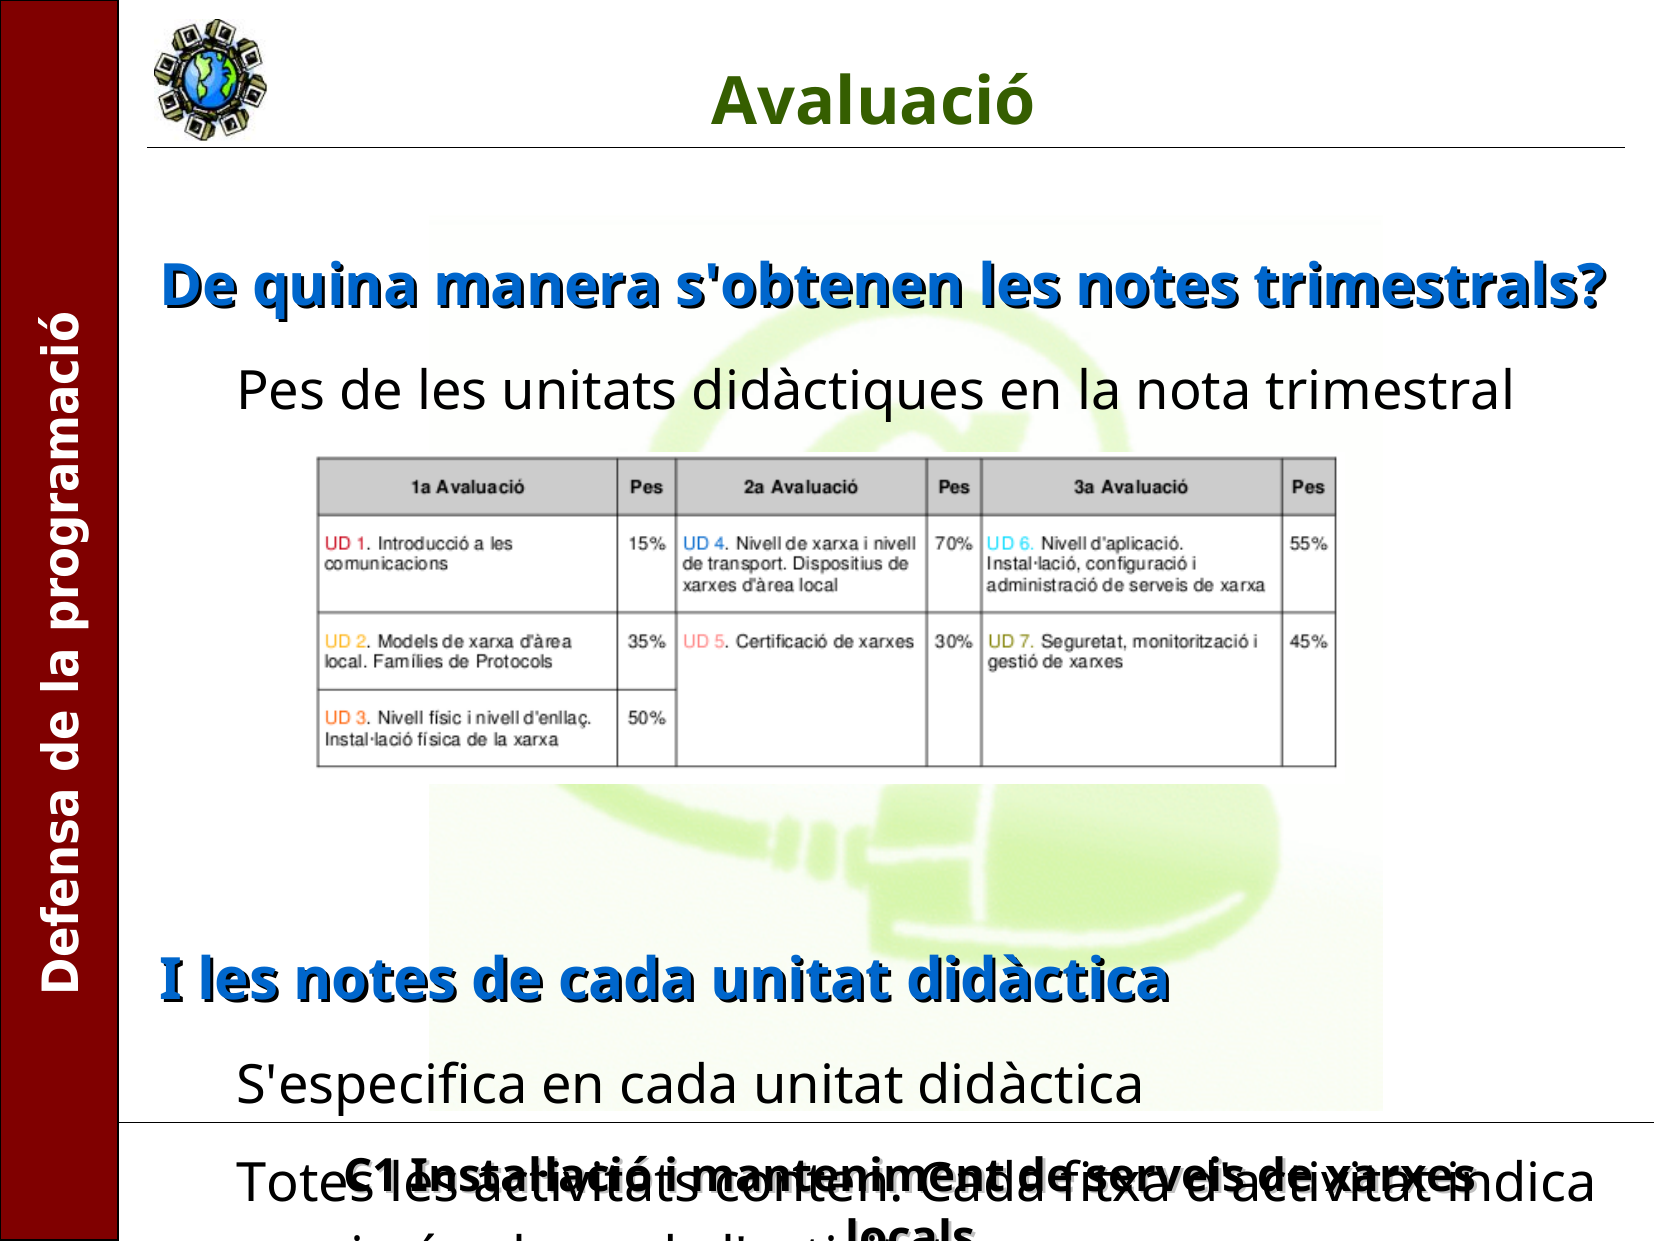

# Avaluació
De quina manera s'obtenen les notes trimestrals?
Pes de les unitats didàctiques en la nota trimestral
I les notes de cada unitat didàctica
S'especifica en cada unitat didàctica
Totes les activitats conten. Cada fitxa d'activitat indica quin és el pes de l'activitat